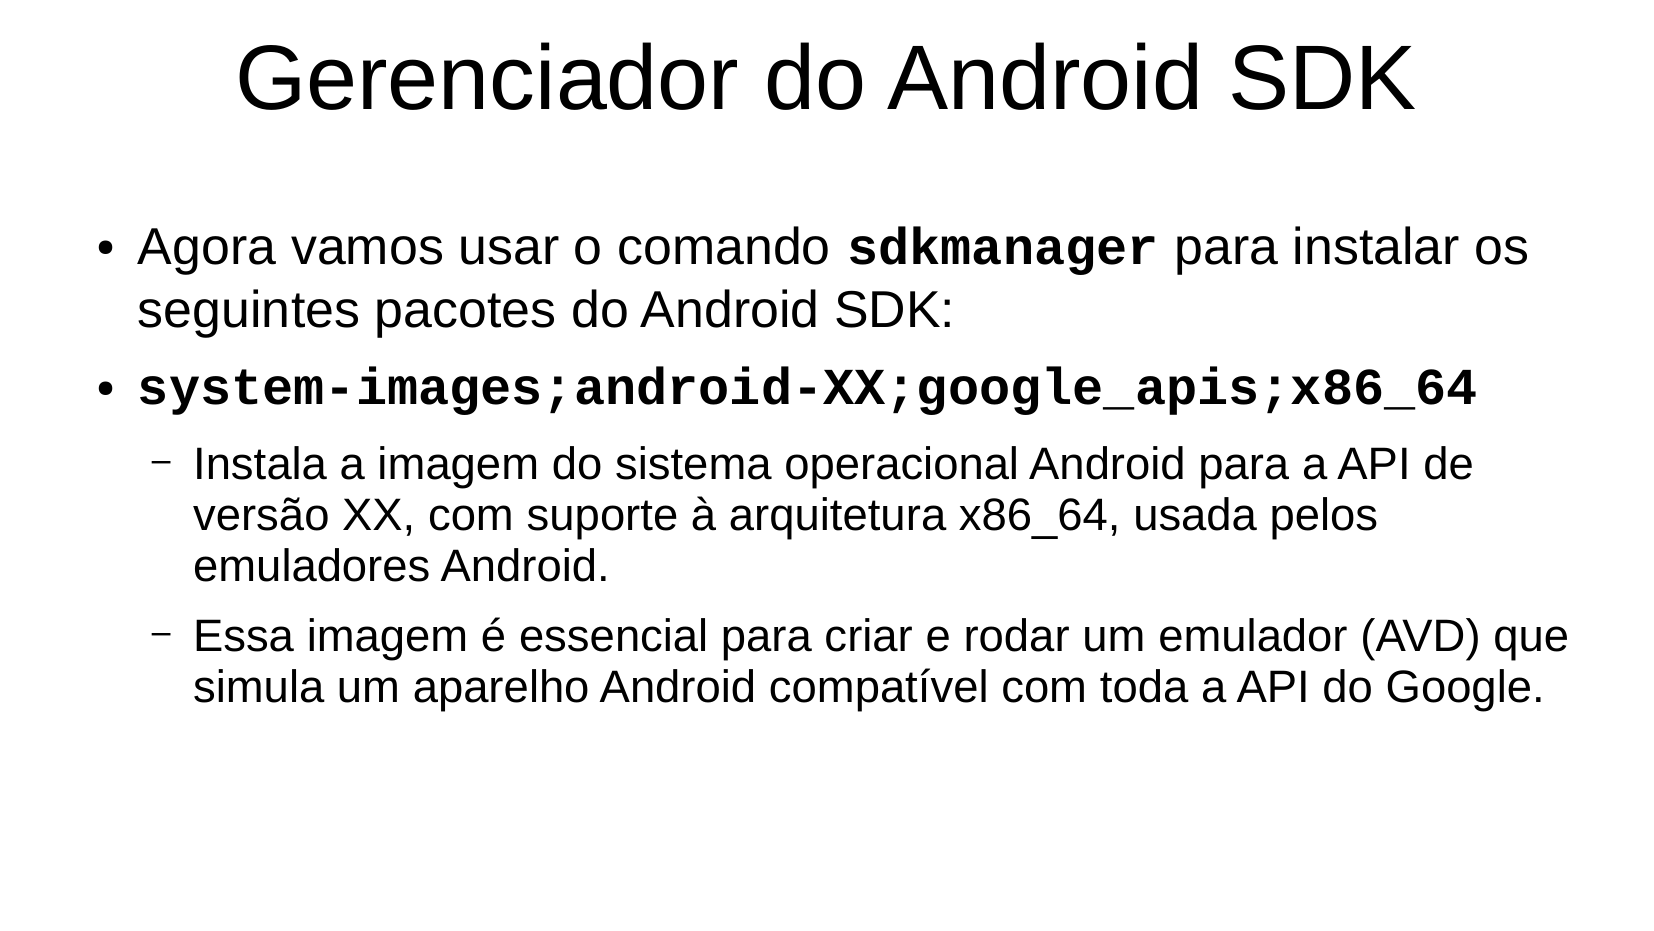

# Gerenciador do Android SDK
Agora vamos usar o comando sdkmanager para instalar os seguintes pacotes do Android SDK:
system-images;android-XX;google_apis;x86_64
Instala a imagem do sistema operacional Android para a API de versão XX, com suporte à arquitetura x86_64, usada pelos emuladores Android.
Essa imagem é essencial para criar e rodar um emulador (AVD) que simula um aparelho Android compatível com toda a API do Google.